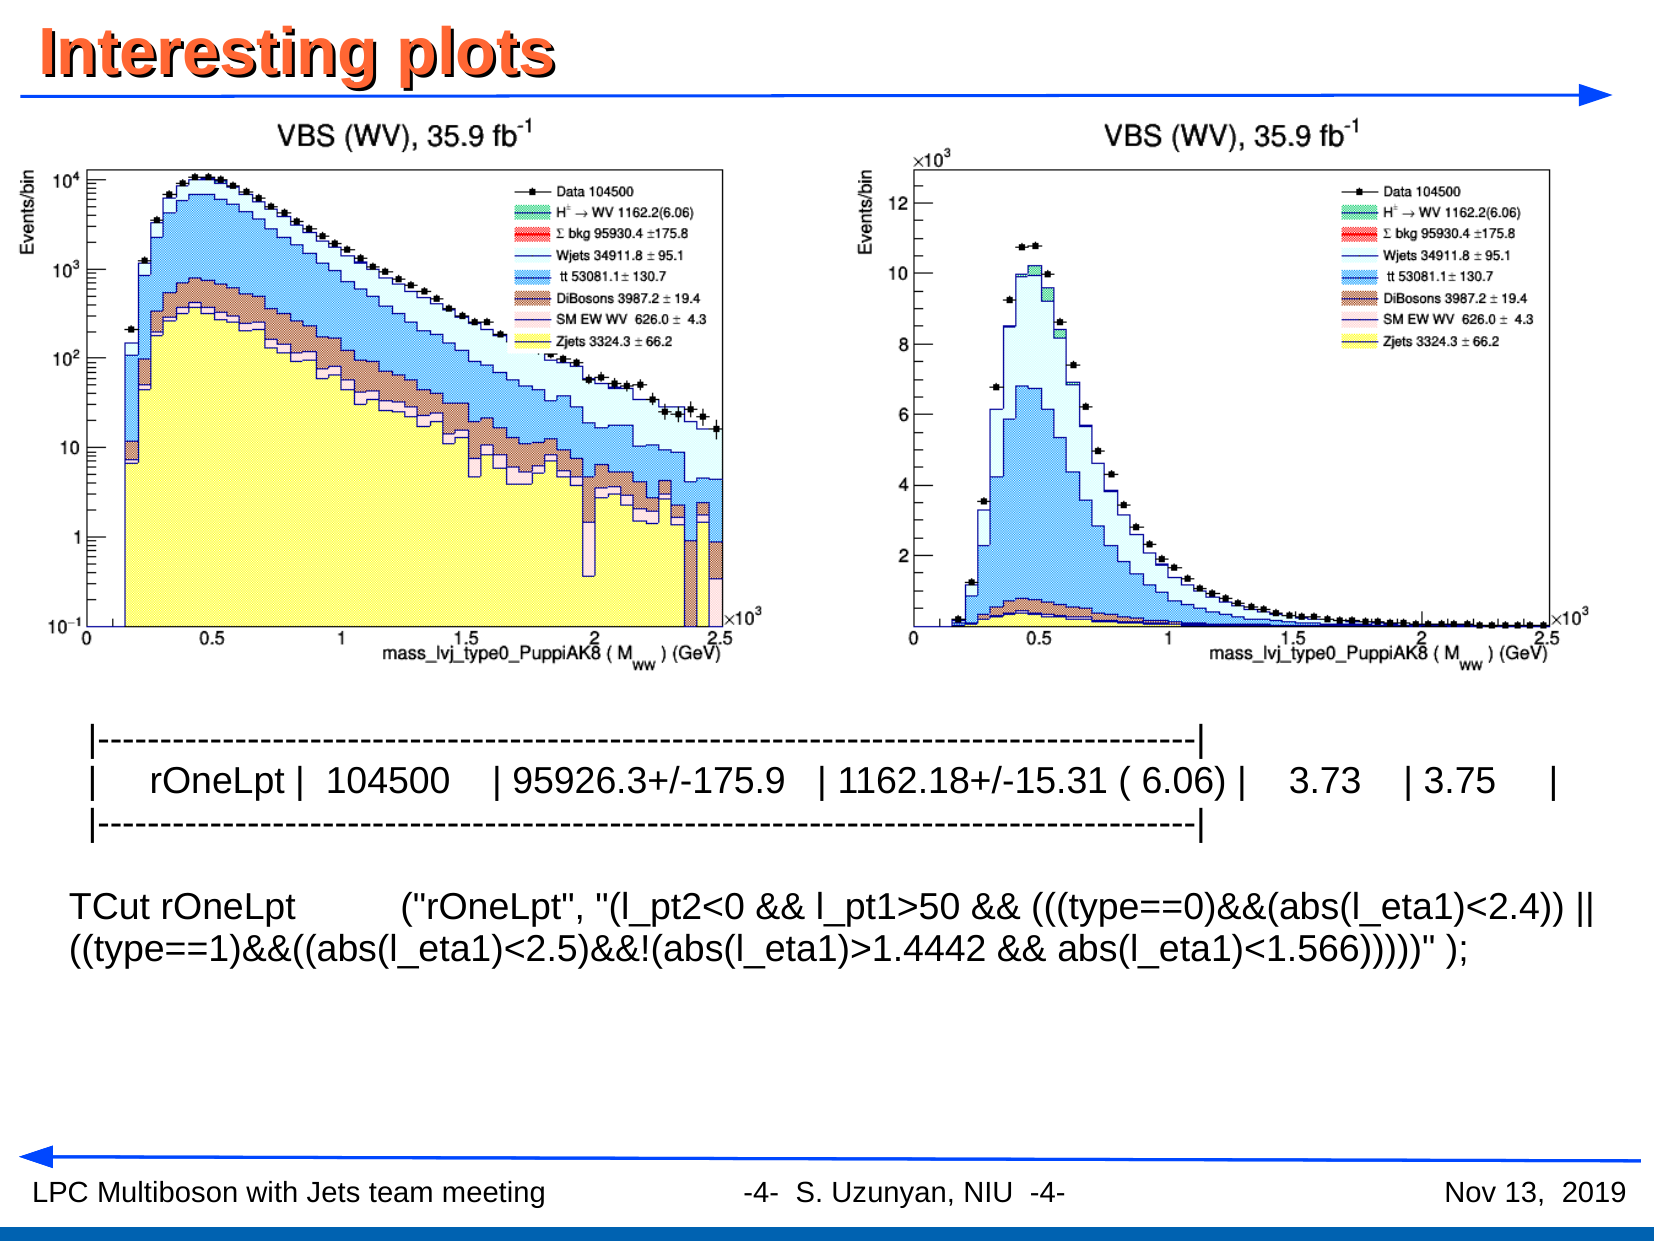

Interesting plots
|----------------------------------------------------------------------------------------|
| rOneLpt | 104500 | 95926.3+/-175.9 | 1162.18+/-15.31 ( 6.06) | 3.73 | 3.75 |
|----------------------------------------------------------------------------------------|
TCut rOneLpt ("rOneLpt", "(l_pt2<0 && l_pt1>50 && (((type==0)&&(abs(l_eta1)<2.4)) || ((type==1)&&((abs(l_eta1)<2.5)&&!(abs(l_eta1)>1.4442 && abs(l_eta1)<1.566)))))" );
LPC Multiboson with Jets team meeting -4- S. Uzunyan, NIU -4- Nov 13, 2019
 Raw hit data ( 1 Byte, both for fiber and cal info)
 Acronyms : ts - time stamp, mks (0-262144) ;
 lfn* – local fiber # (0 – 64) ; pn - plane # ( 0 – 100)
 Ef – fiber readout , Ep – plane readout